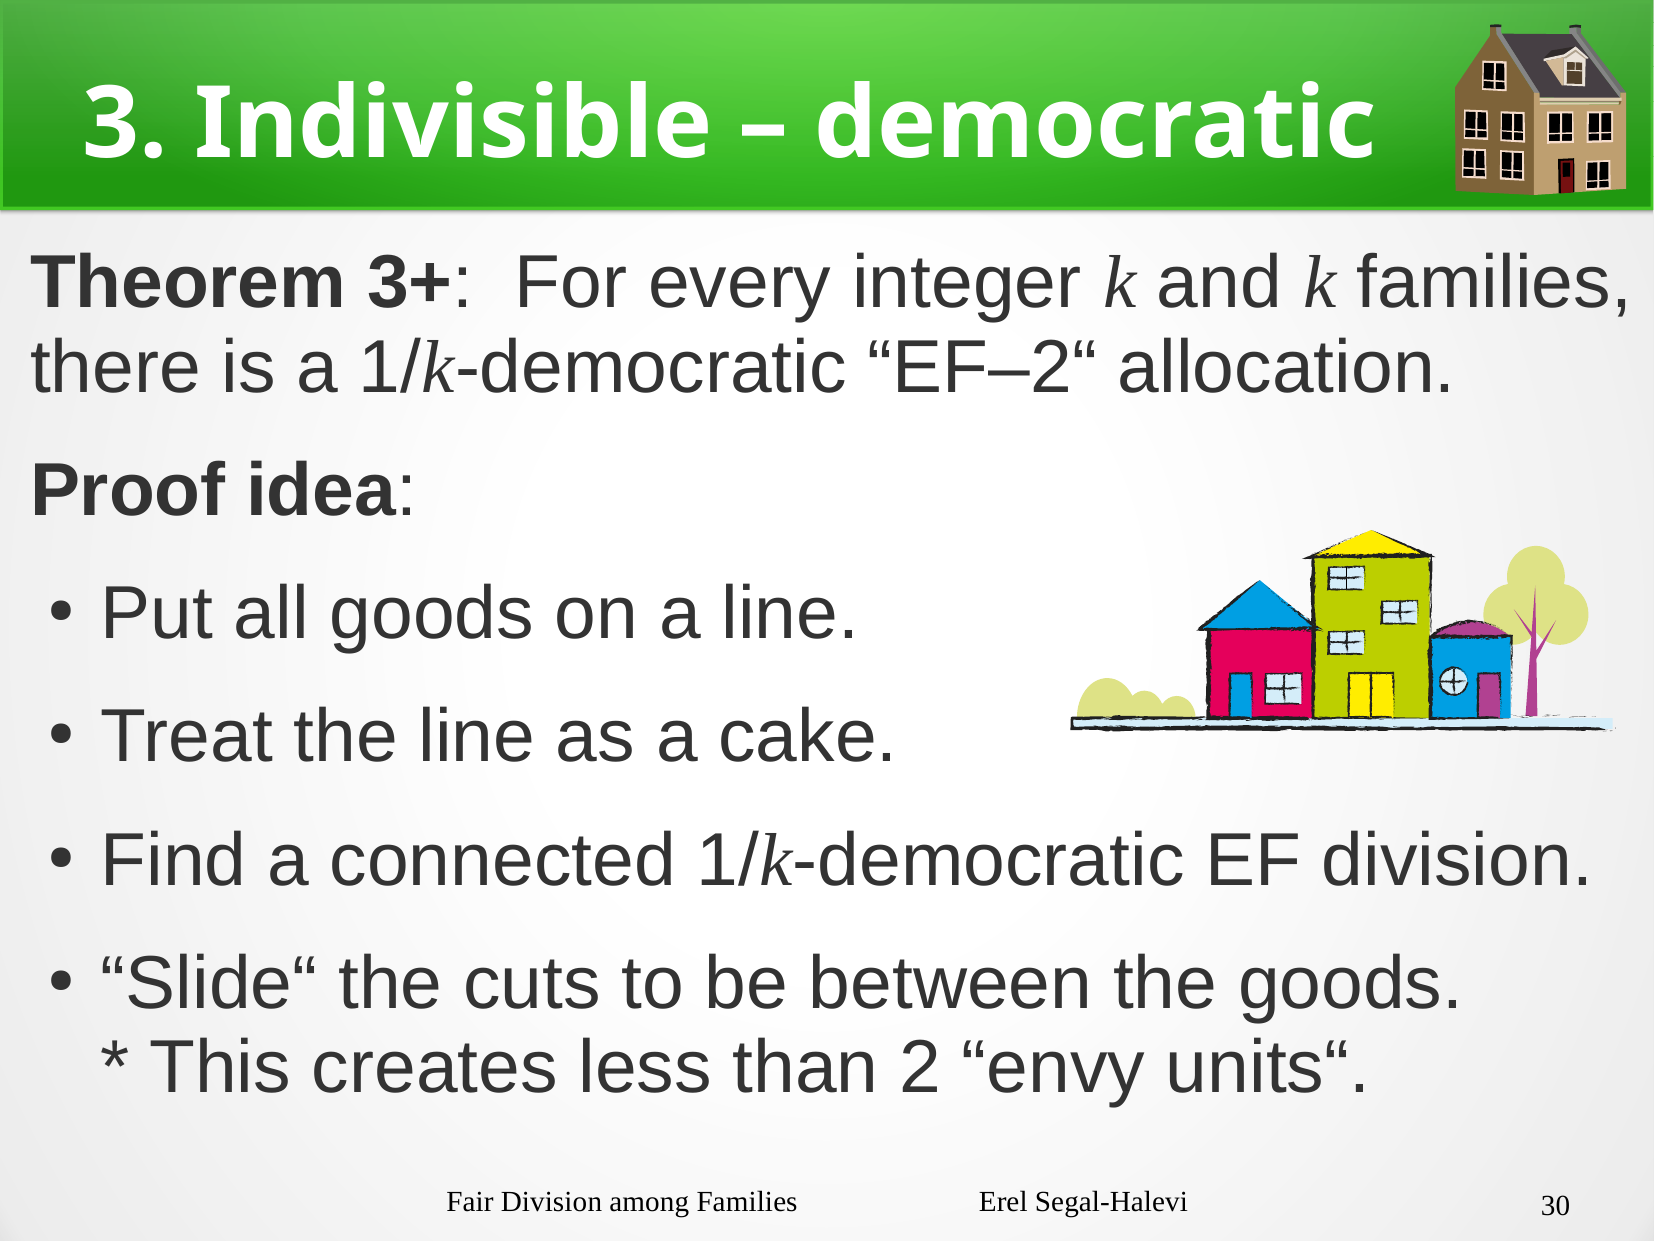

3. Indivisible – democratic
# Theorem 3+: For every integer k and k families, there is a 1/k-democratic “EF–2“ allocation.
Proof idea:
Put all goods on a line.
Treat the line as a cake.
Find a connected 1/k-democratic EF division.
“Slide“ the cuts to be between the goods.
* This creates less than 2 “envy units“.
Fair Division among Families Erel Segal-Halevi
30